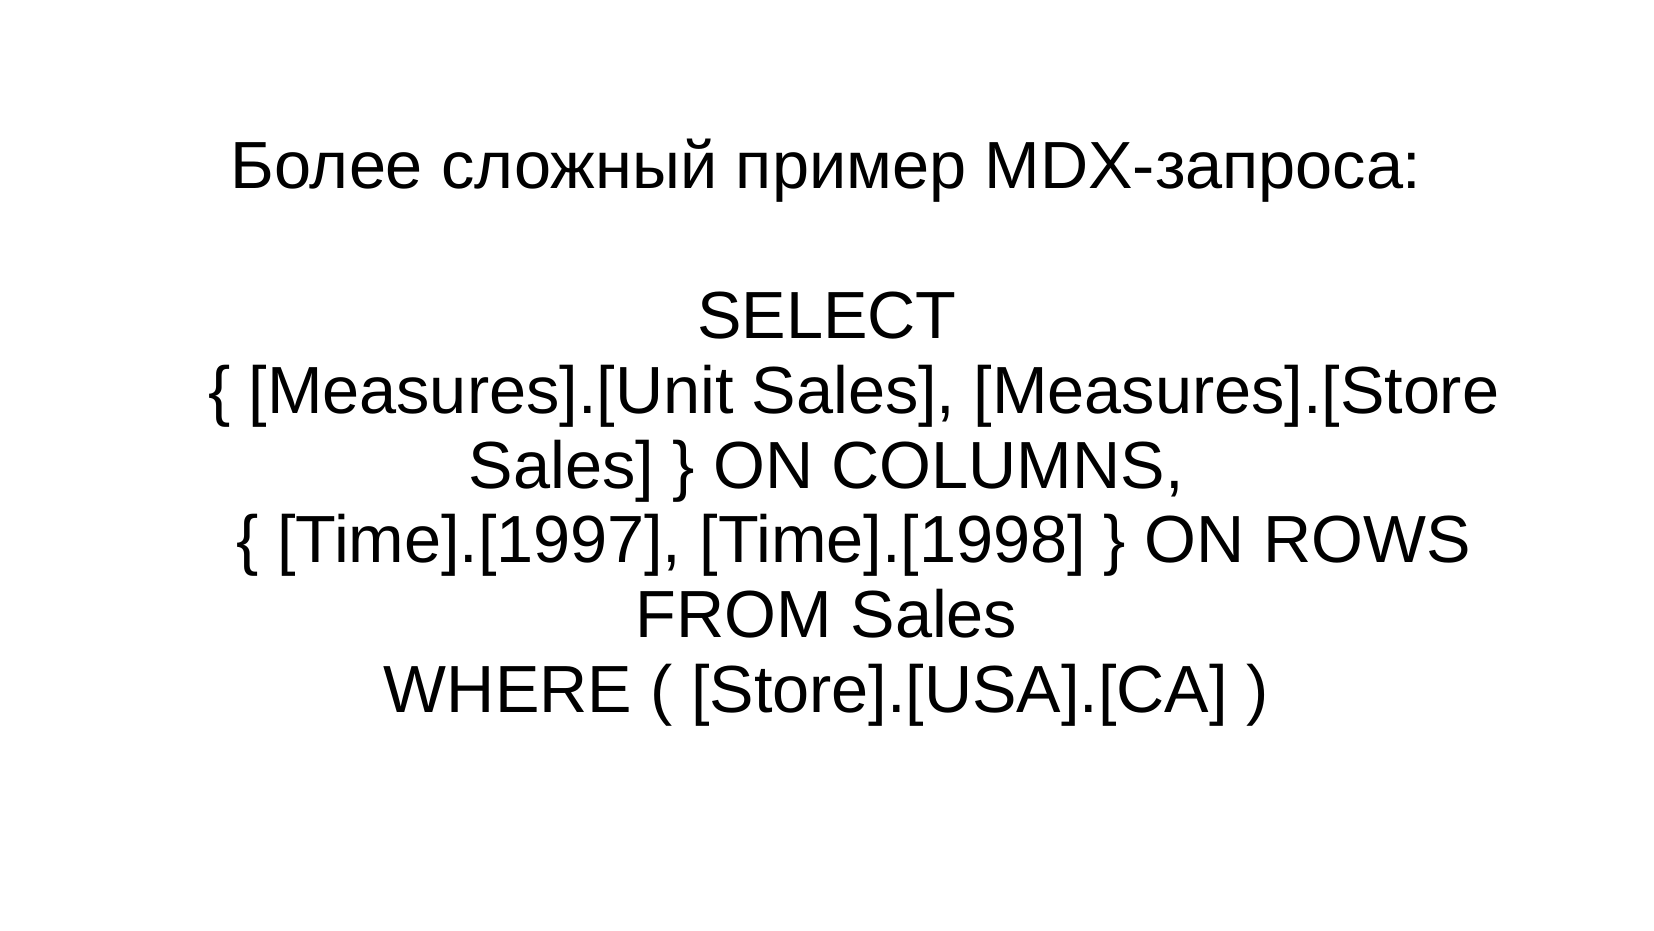

# Более сложный пример MDX-запроса:
SELECT
 { [Measures].[Unit Sales], [Measures].[Store Sales] } ON COLUMNS,
 { [Time].[1997], [Time].[1998] } ON ROWS
FROM Sales
WHERE ( [Store].[USA].[CA] )